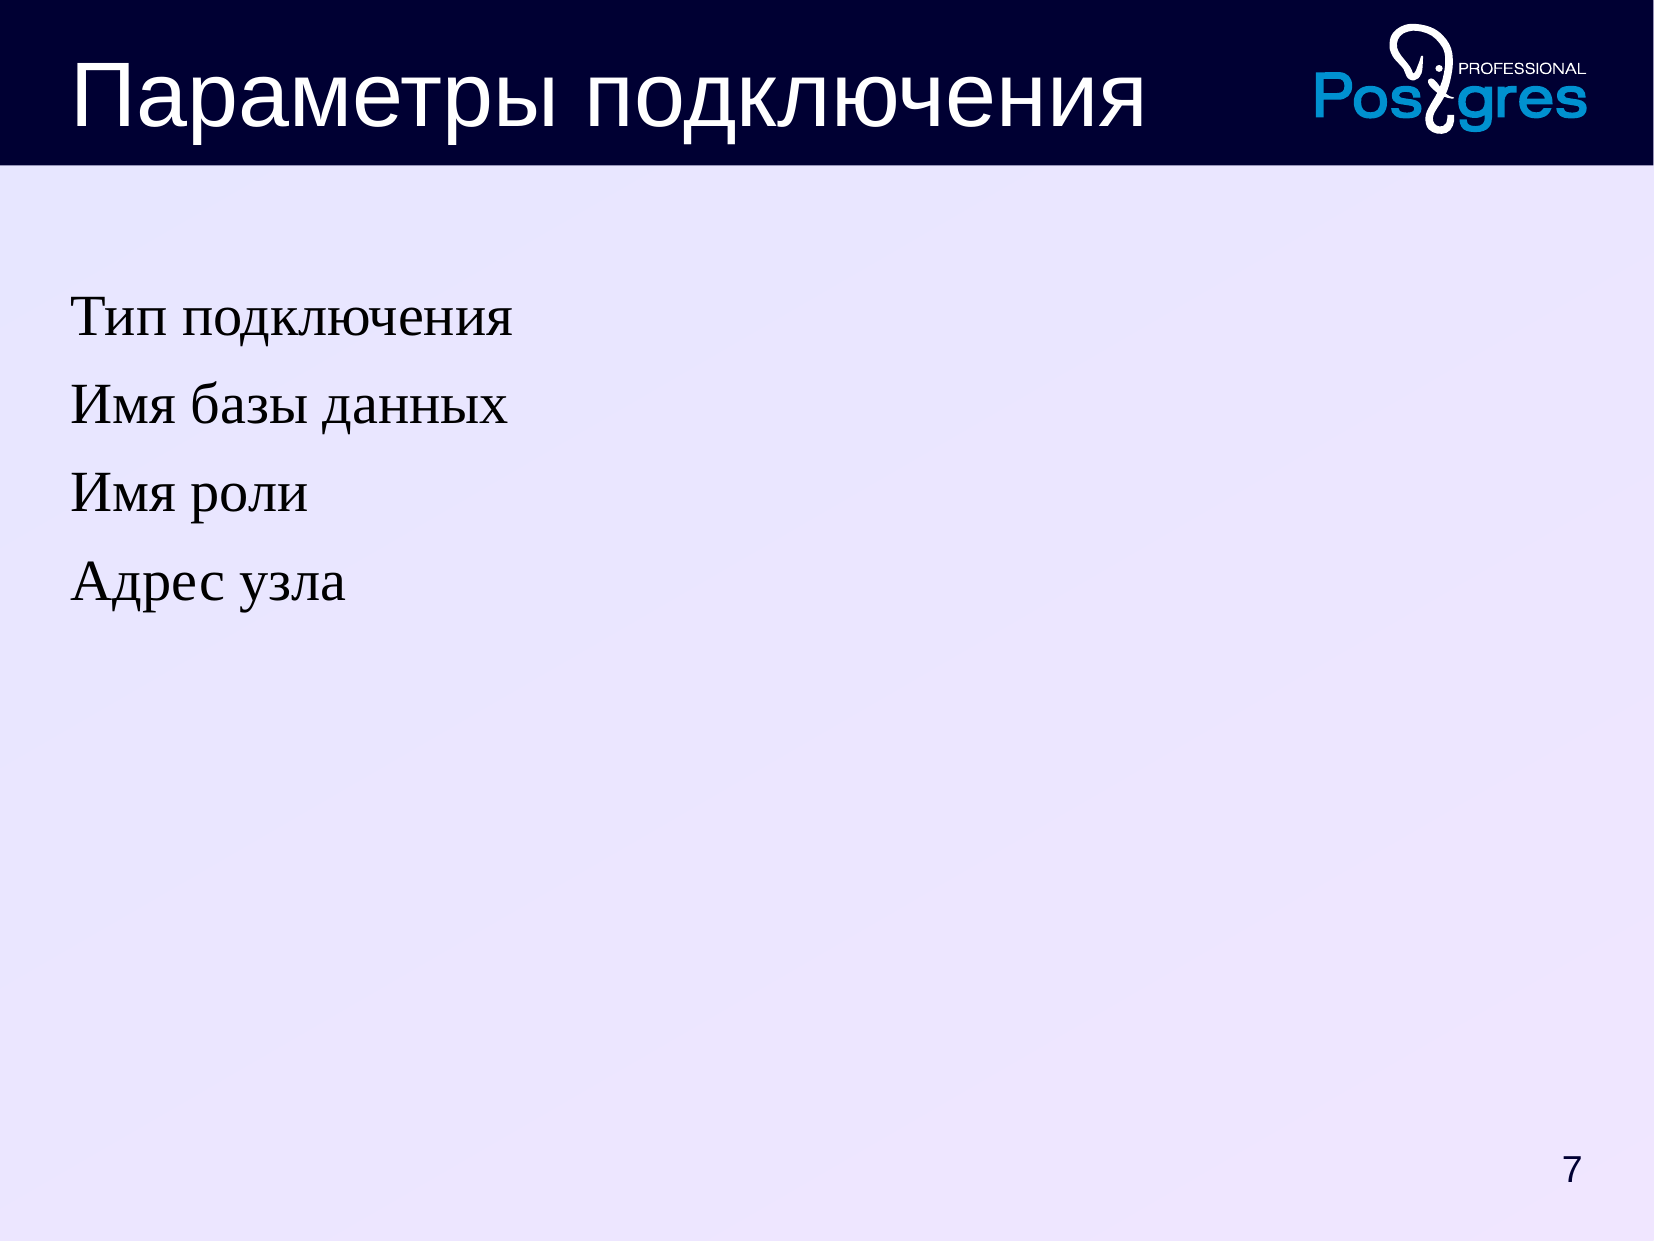

# Параметры подключения
Тип подключения
Имя базы данных
Имя роли
Адрес узла